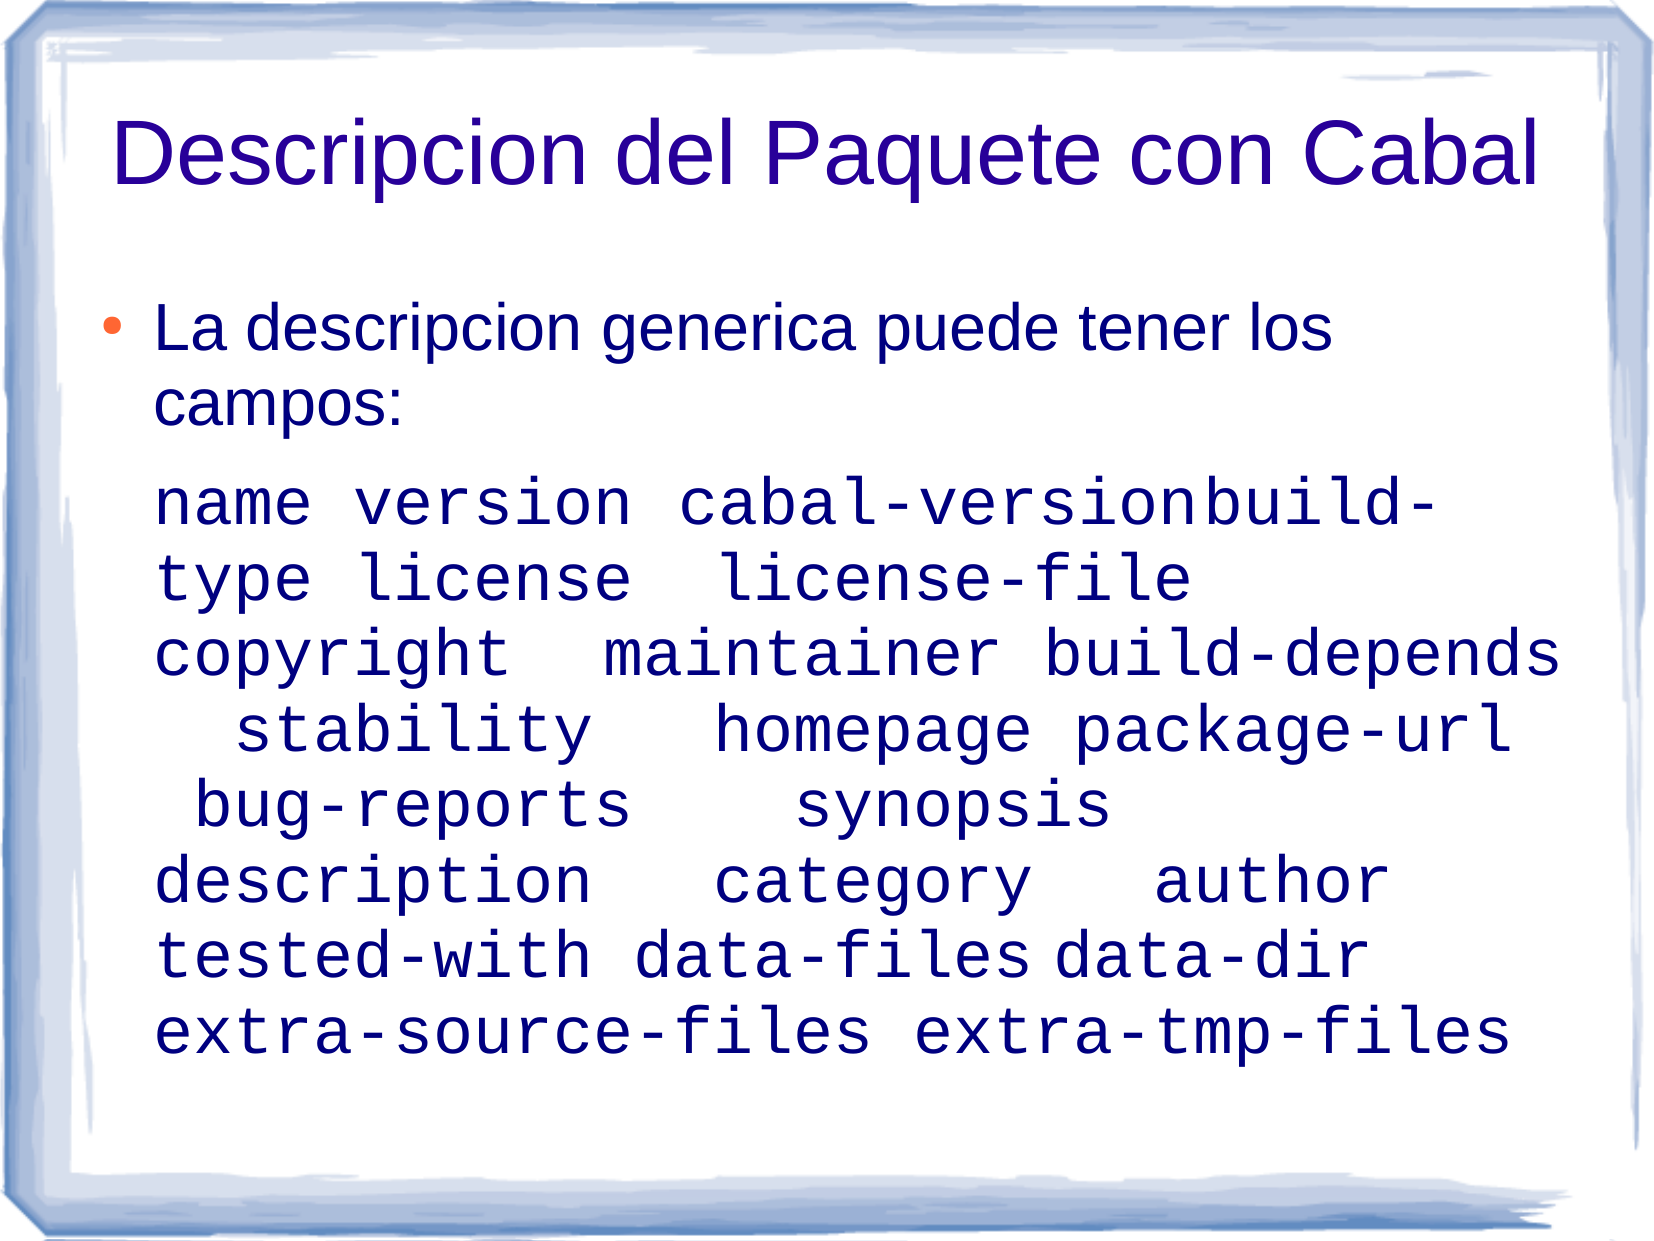

# Descripcion del Paquete con Cabal
La descripcion generica puede tener los campos:
name version	cabal-version	build-type license license-file copyright 	maintainer build-depends stability homepage package-url bug-reports synopsis description category author tested-with data-files	data-dir extra-source-files extra-tmp-files